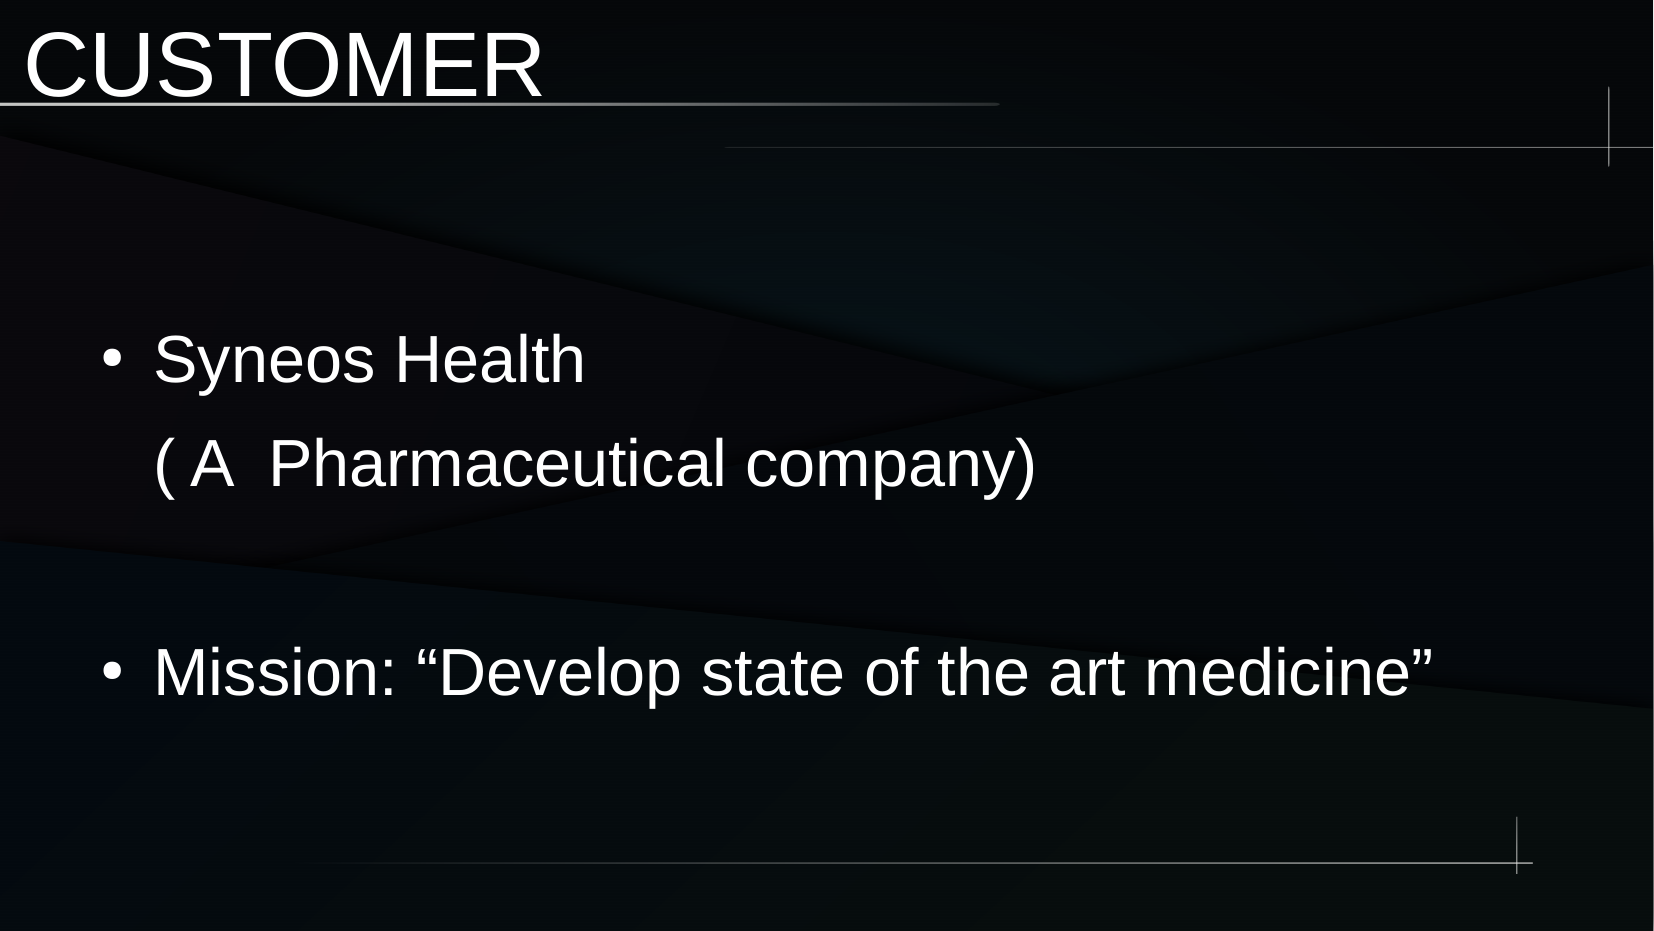

# CUSTOMER
Syneos Health
( A Pharmaceutical company)
Mission: “Develop state of the art medicine”